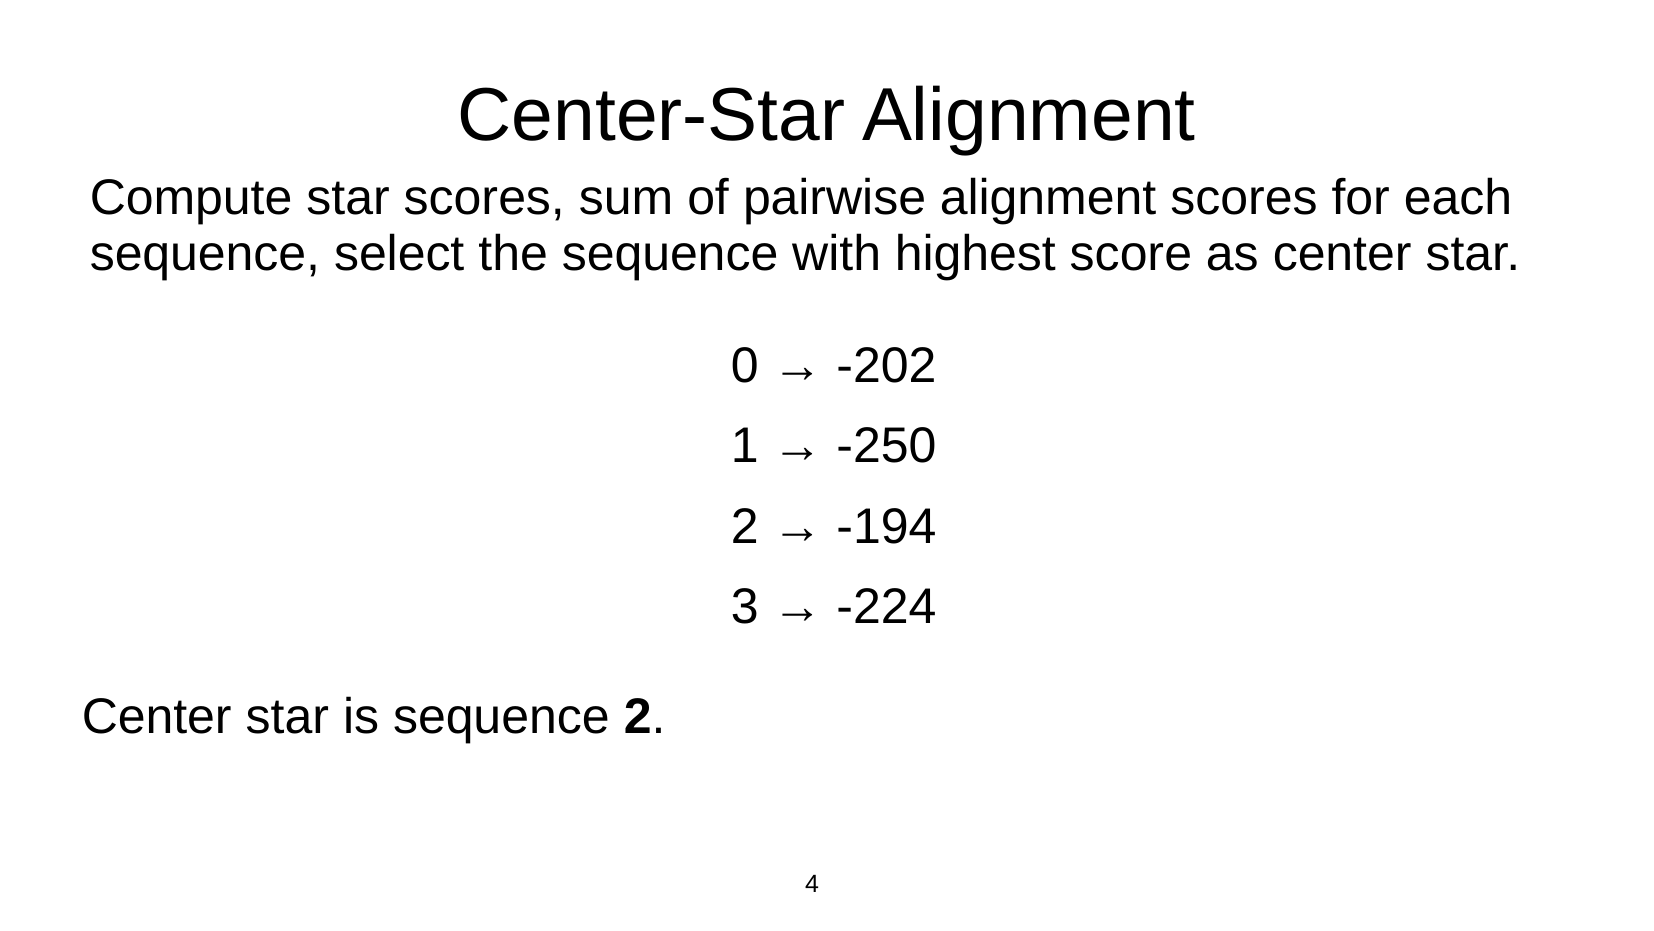

# Center-Star Alignment
Compute star scores, sum of pairwise alignment scores for each sequence, select the sequence with highest score as center star.
0 → -202
1 → -250
2 → -194
3 → -224
Center star is sequence 2.